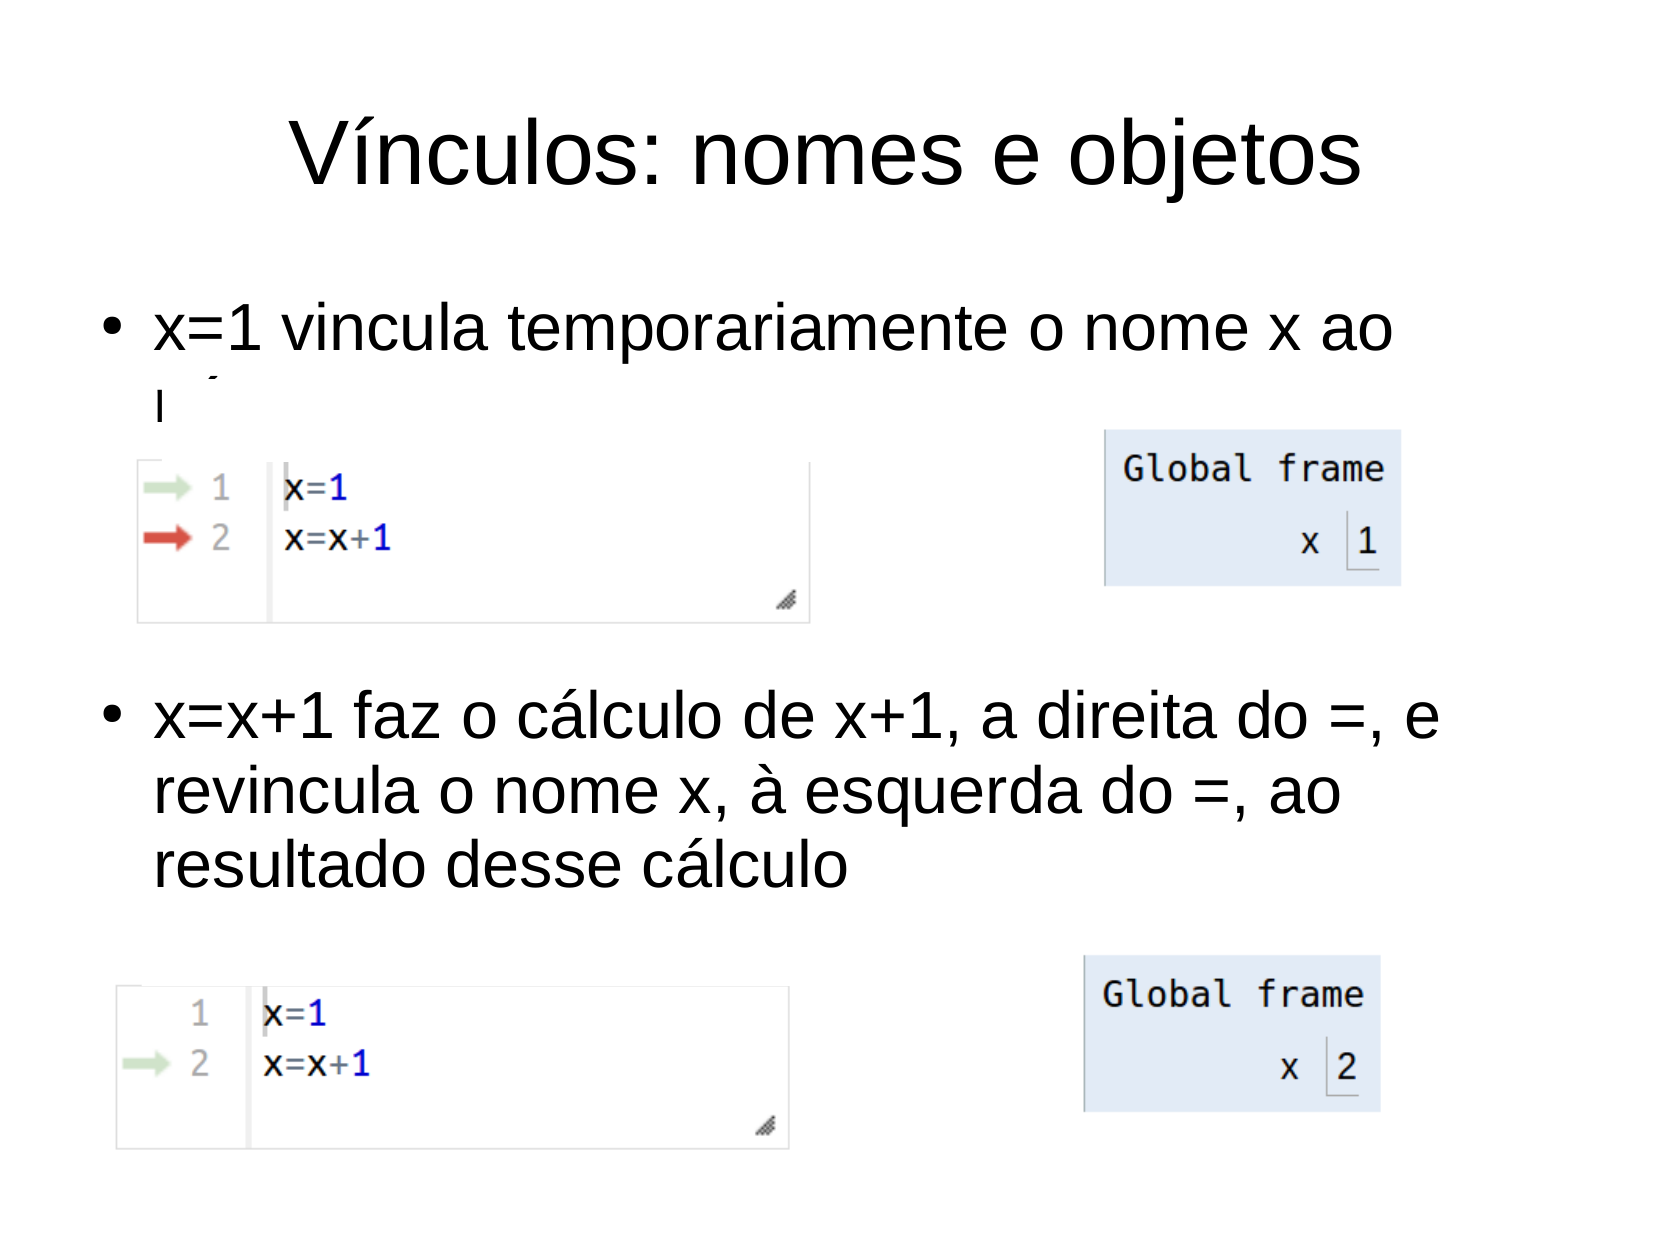

# Vínculos: nomes e objetos
x=1 vincula temporariamente o nome x ao número 1
x=x+1 faz o cálculo de x+1, a direita do =, e revincula o nome x, à esquerda do =, ao resultado desse cálculo